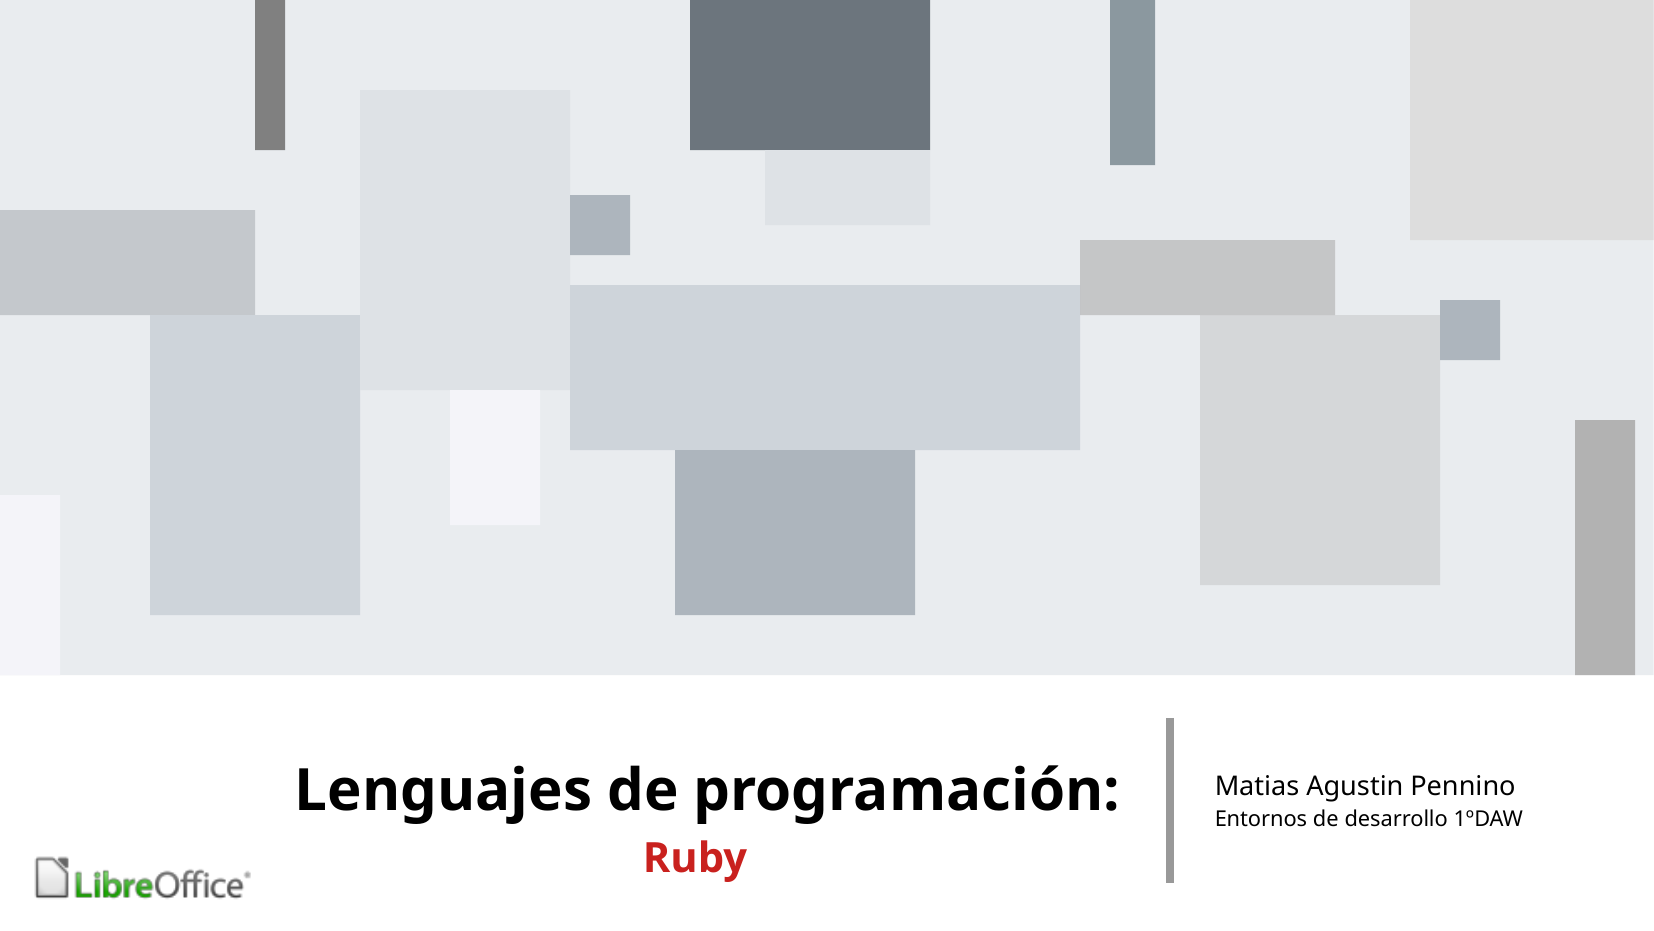

Lenguajes de programación:
Ruby
Matias Agustin Pennino
Entornos de desarrollo 1ºDAW